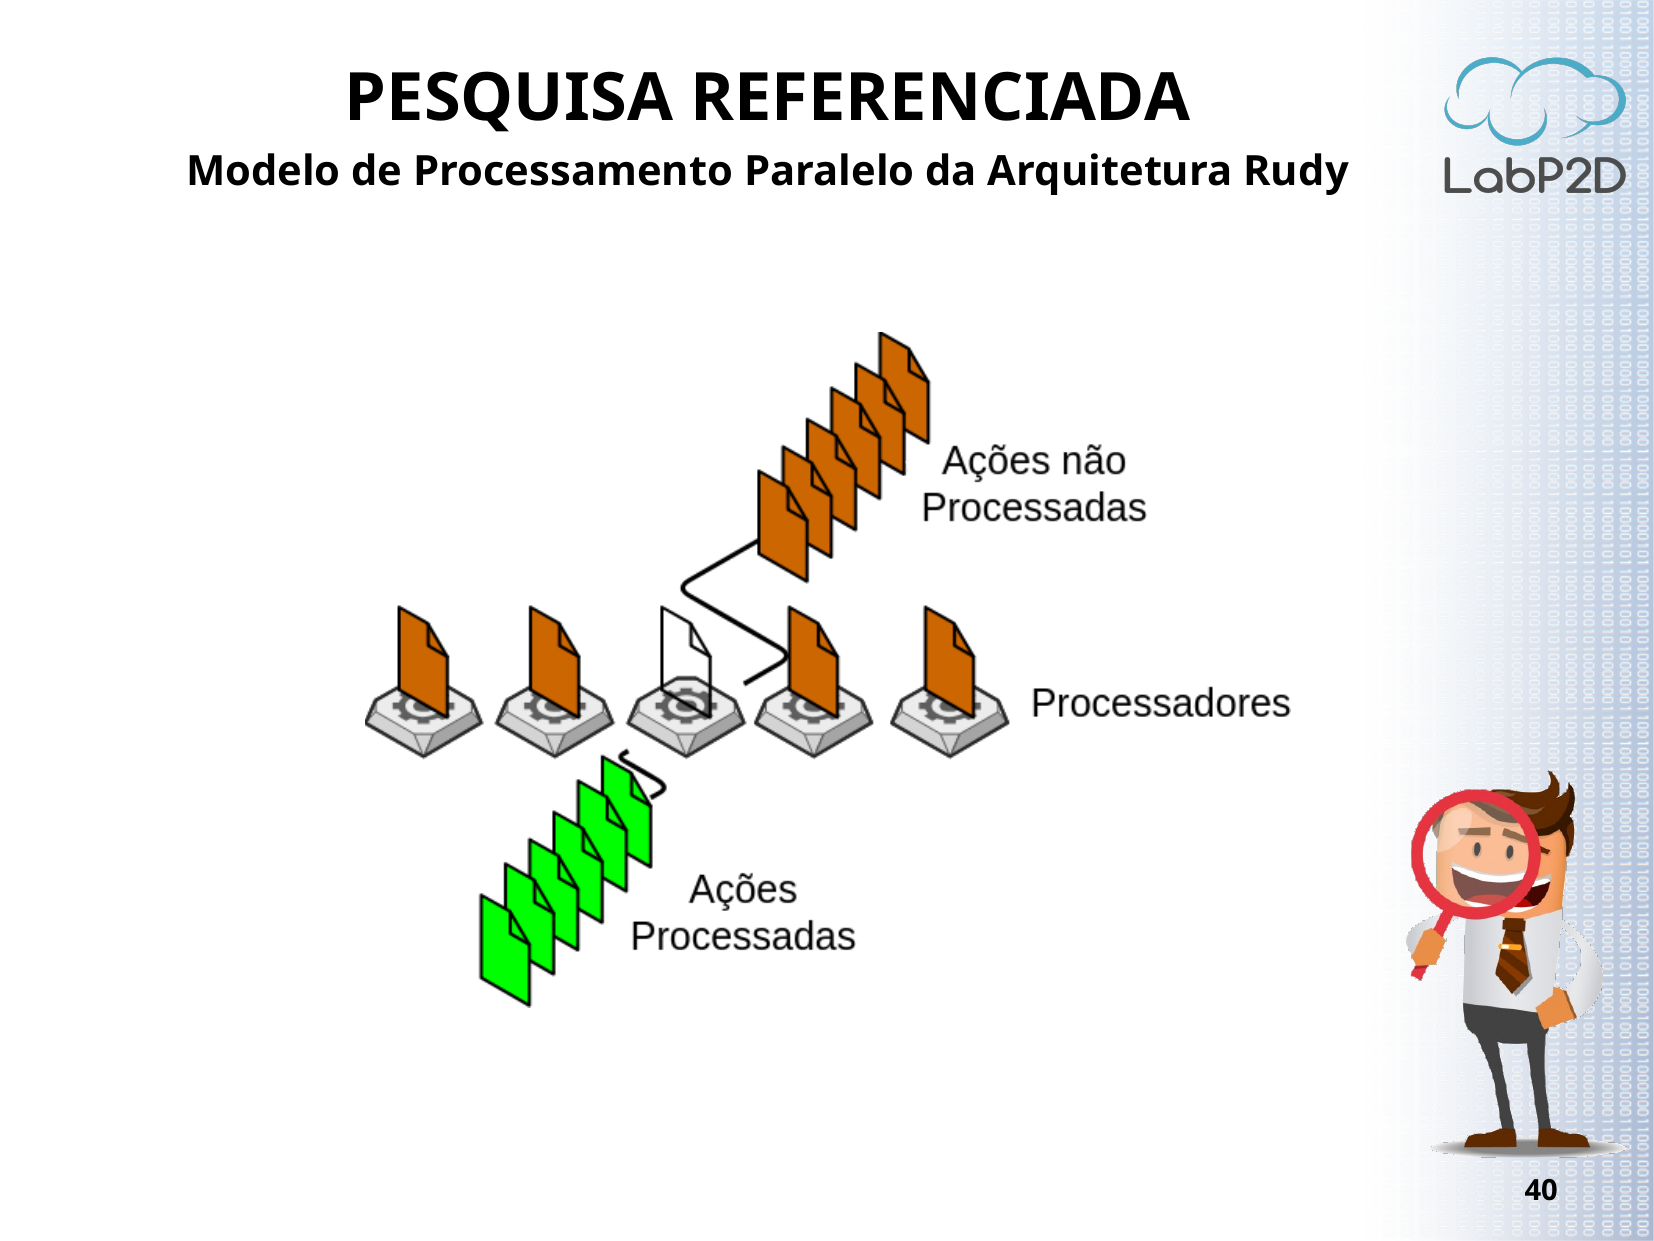

# PESQUISA REFERENCIADA Modelo de Processamento Paralelo da Arquitetura Rudy
40